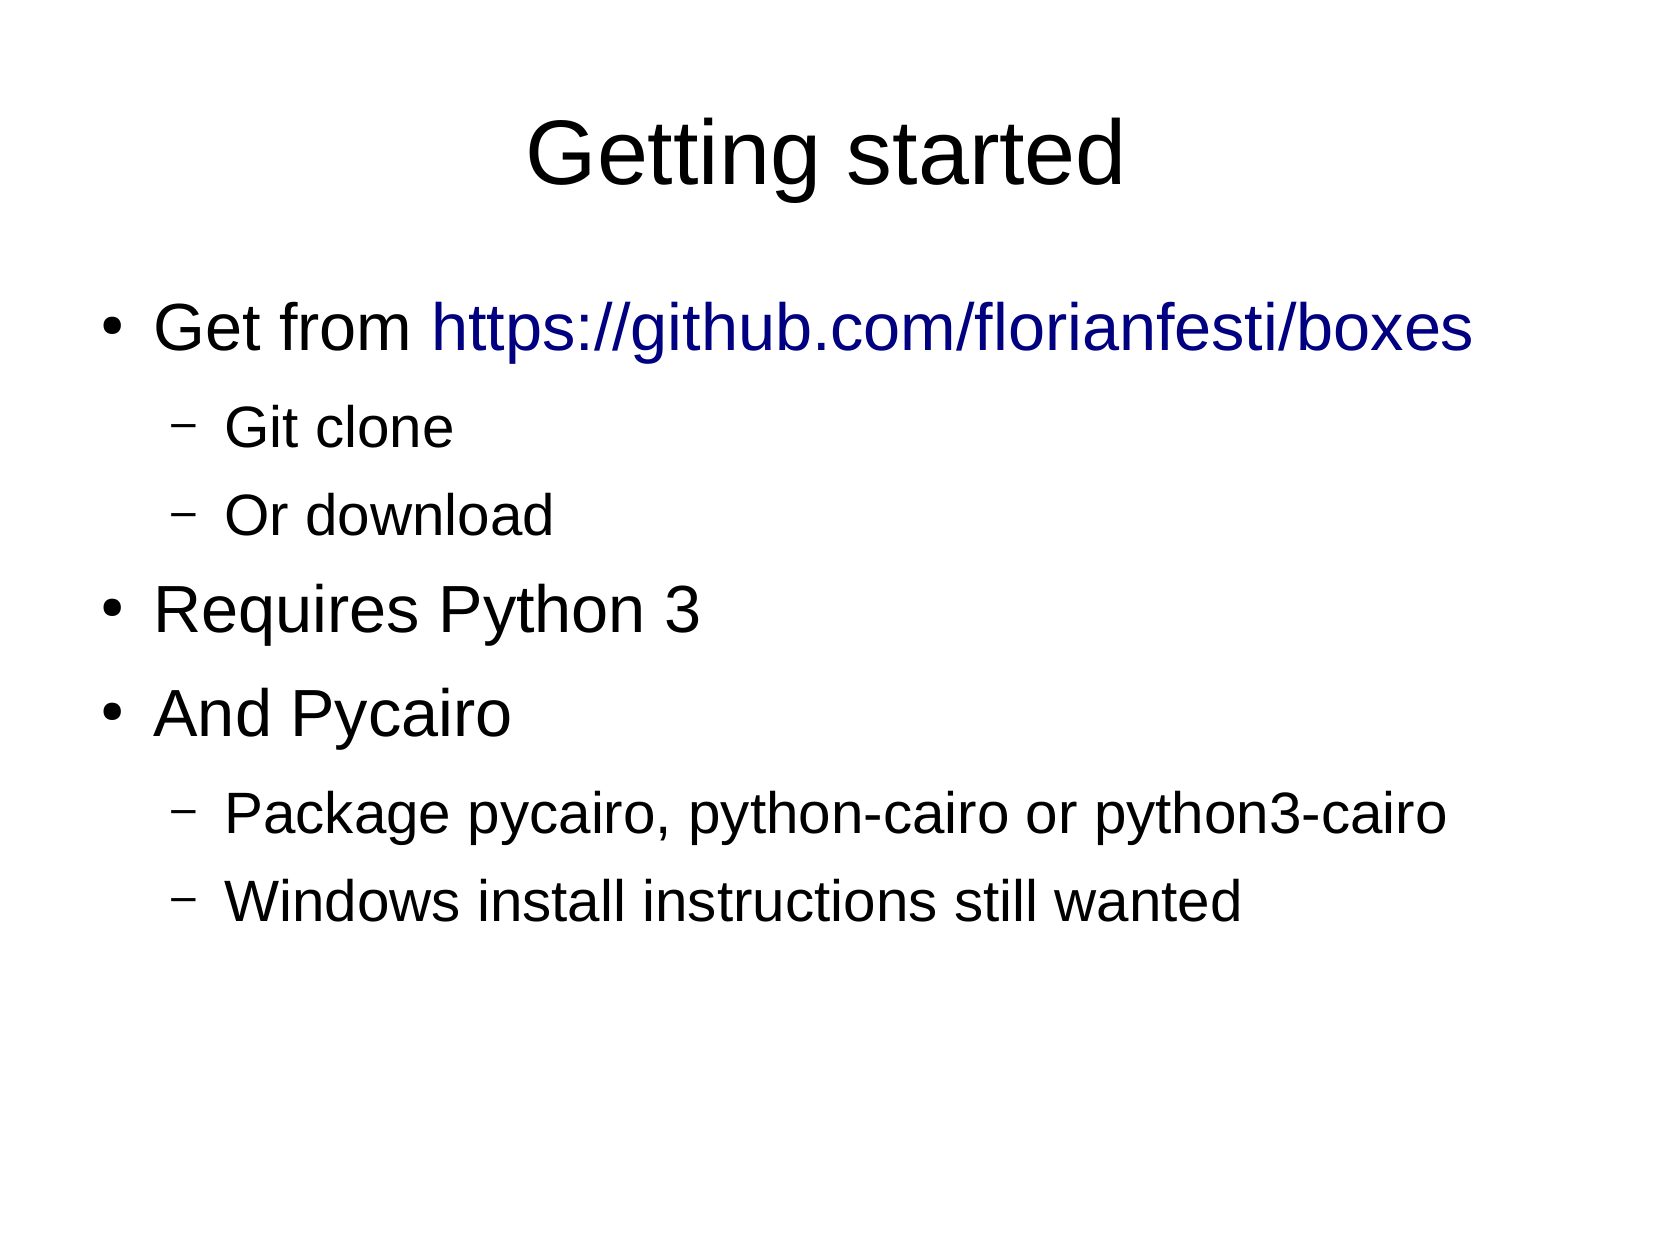

# Getting started
Get from https://github.com/florianfesti/boxes
Git clone
Or download
Requires Python 3
And Pycairo
Package pycairo, python-cairo or python3-cairo
Windows install instructions still wanted